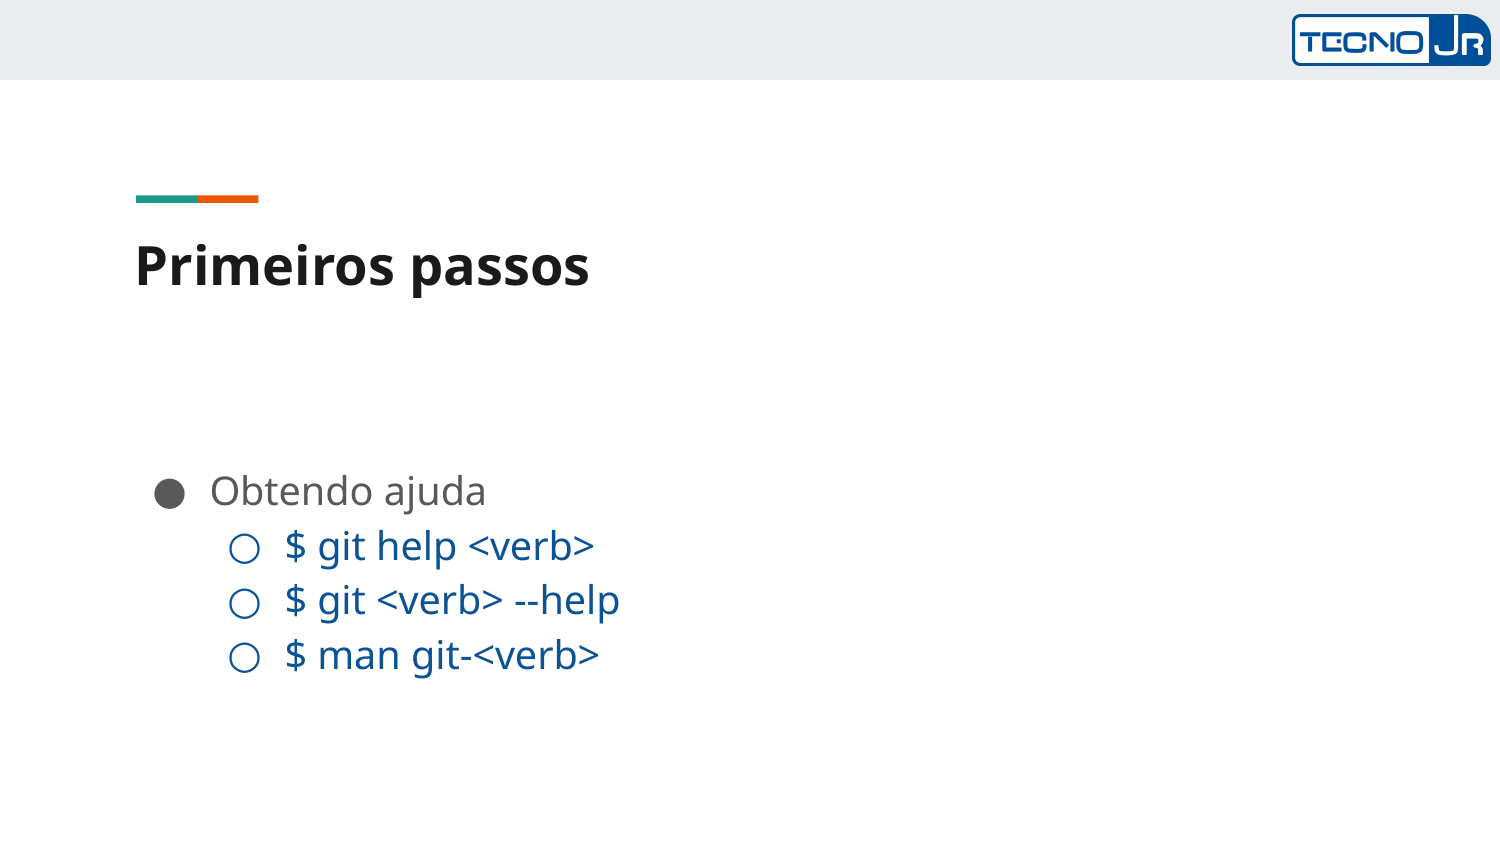

# Primeiros passos
Obtendo ajuda
$ git help <verb>
$ git <verb> --help
$ man git-<verb>